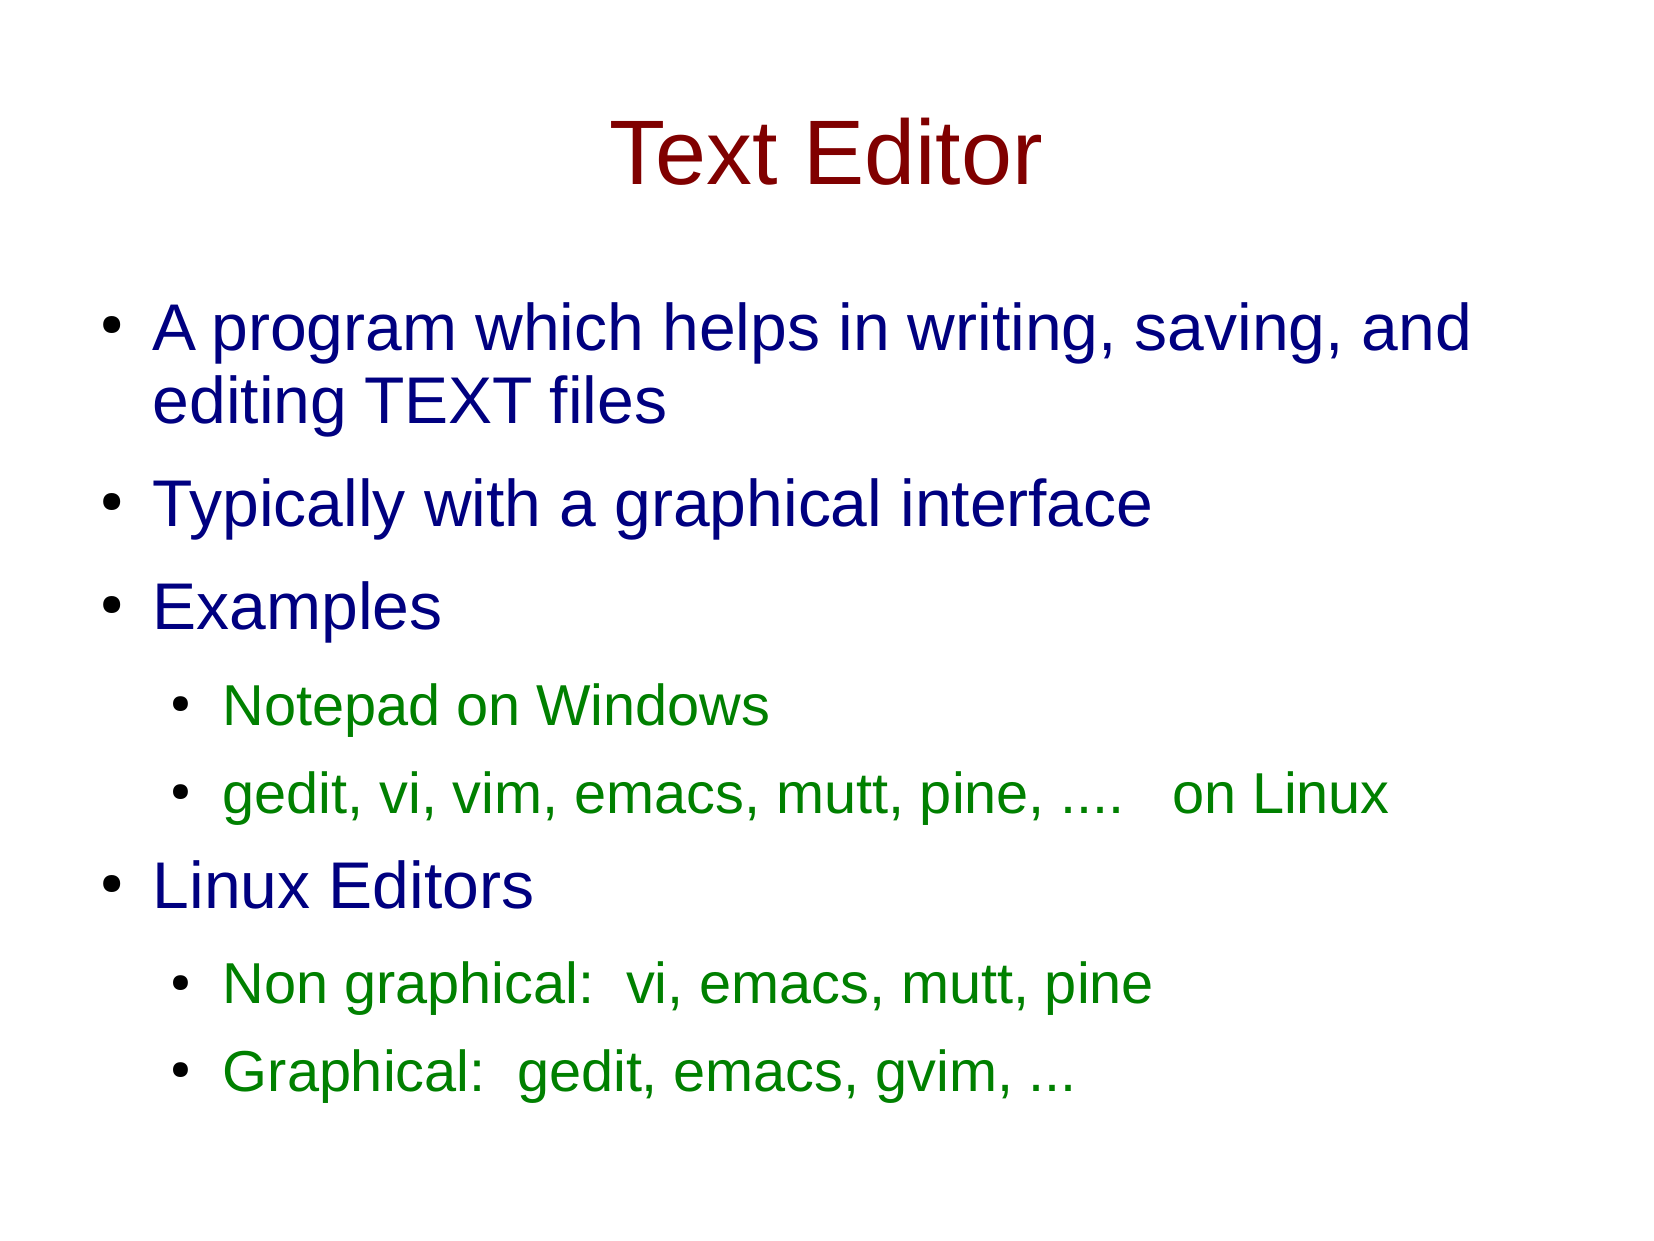

# Text Editor
A program which helps in writing, saving, and editing TEXT files
Typically with a graphical interface
Examples
Notepad on Windows
gedit, vi, vim, emacs, mutt, pine, .... on Linux
Linux Editors
Non graphical: vi, emacs, mutt, pine
Graphical: gedit, emacs, gvim, ...